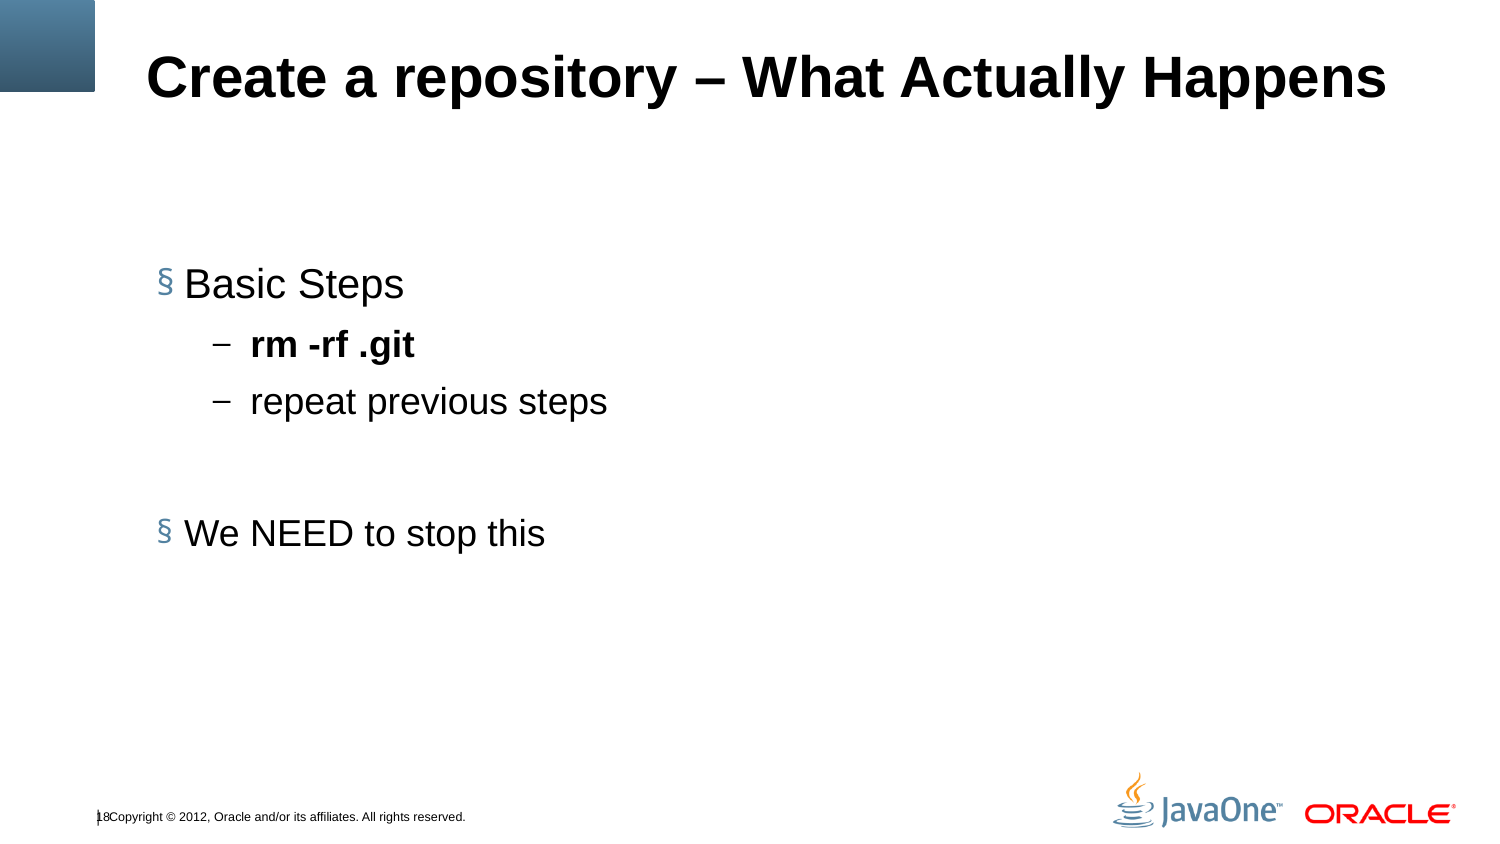

# Create a repository – What Actually Happens
Basic Steps
rm -rf .git
repeat previous steps
We NEED to stop this